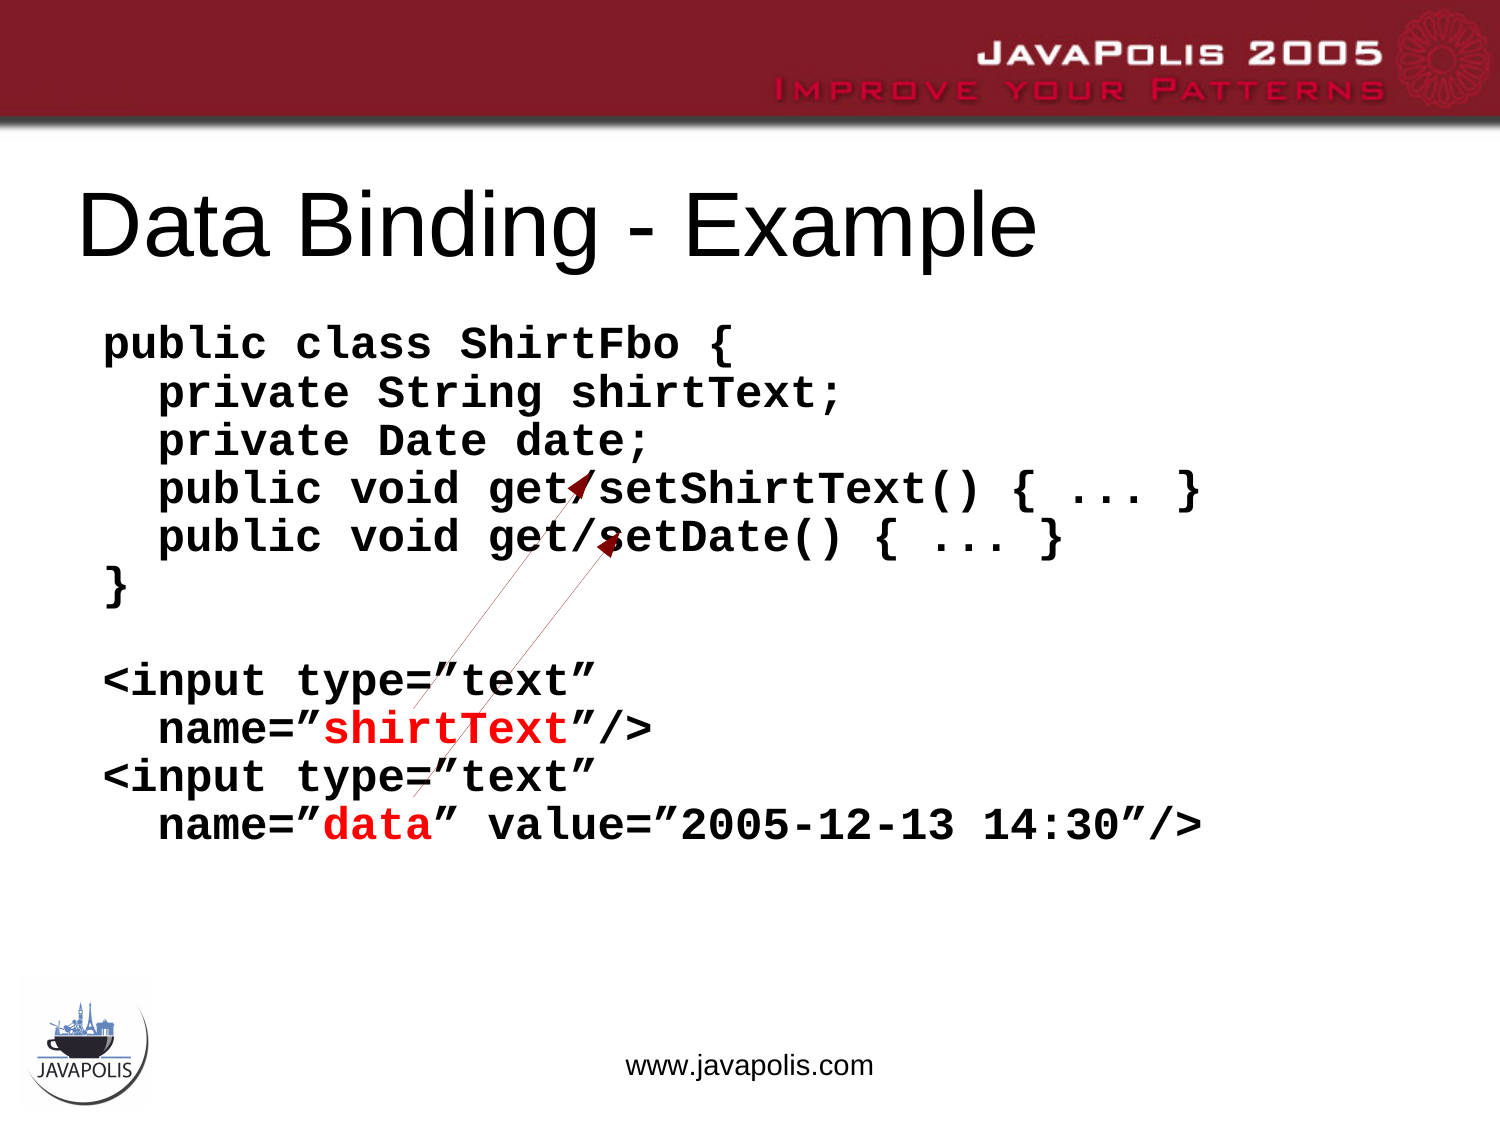

# Data Binding - Example
public class ShirtFbo {
 private String shirtText;
 private Date date;
 public void get/setShirtText() { ... }
 public void get/setDate() { ... }
}
<input type=”text”
 name=”shirtText”/>
<input type=”text”
 name=”data” value=”2005-12-13 14:30”/>